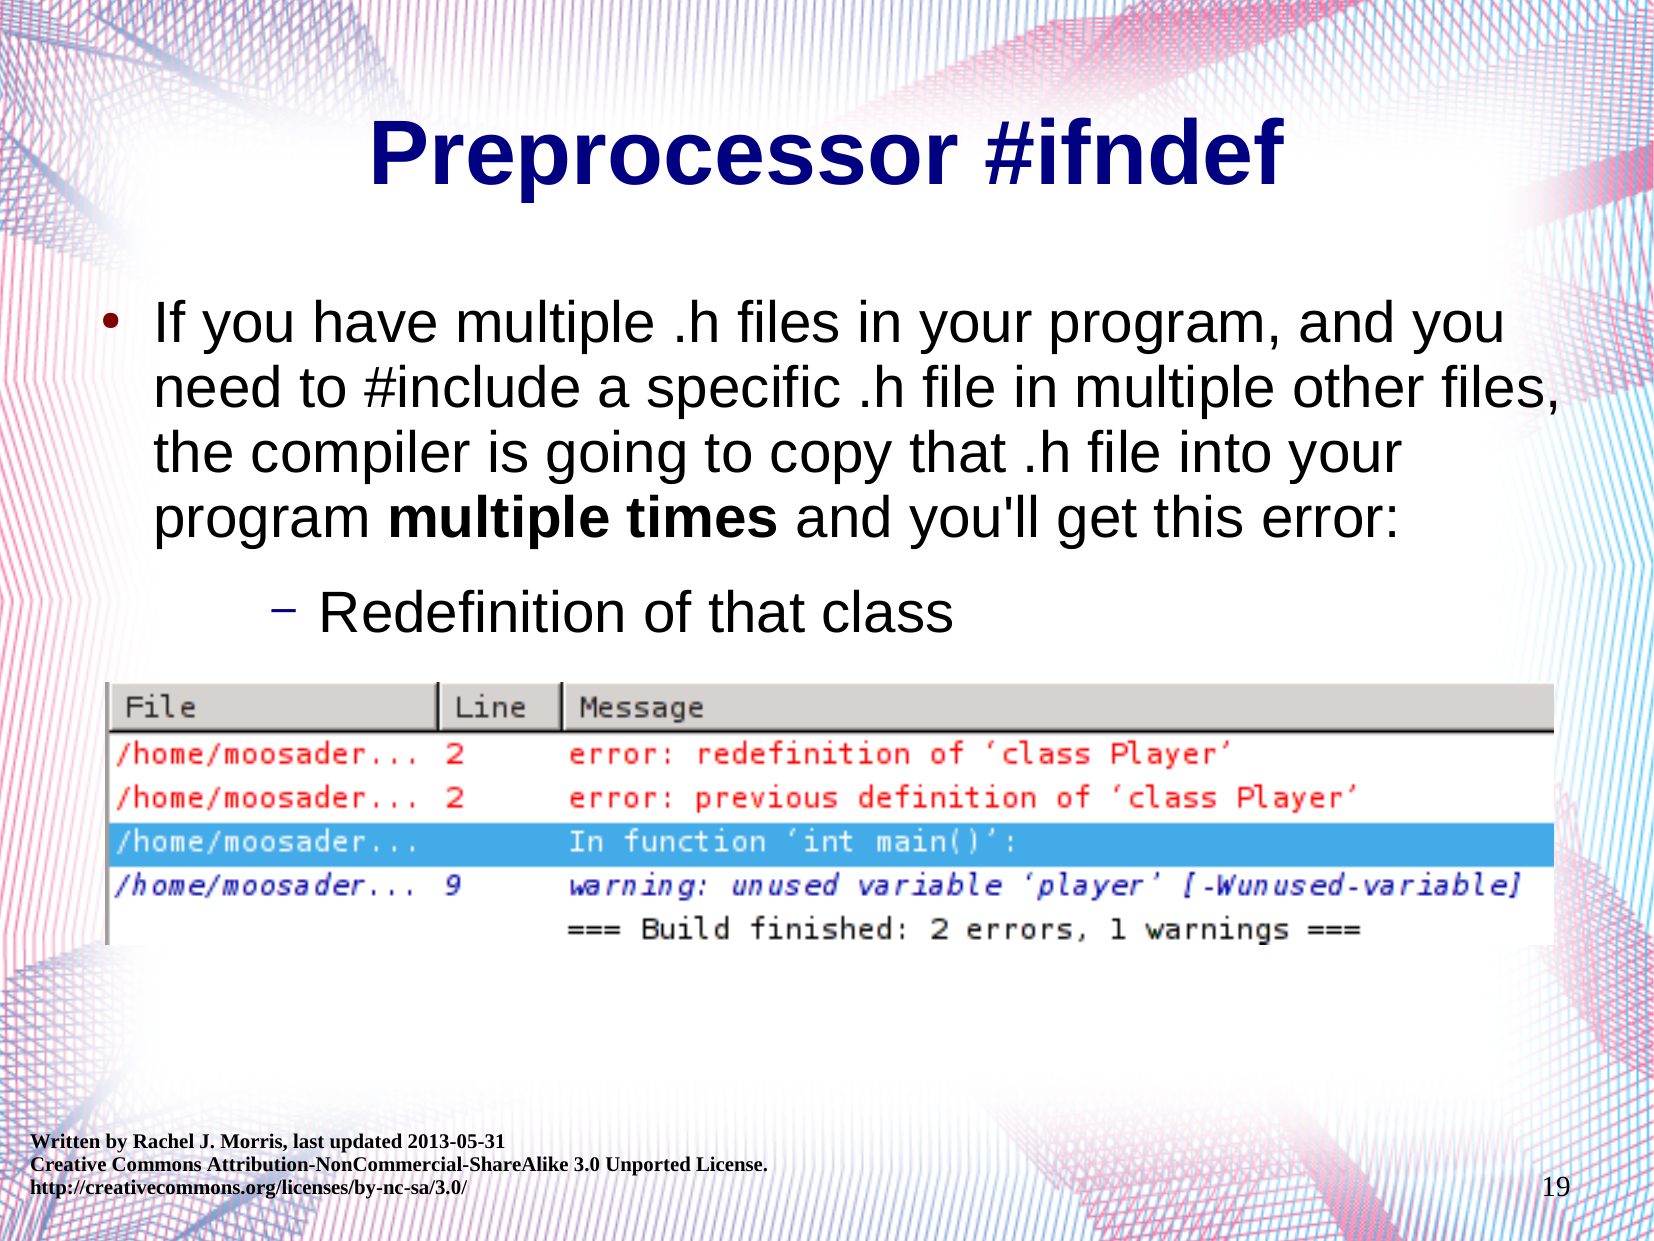

# Preprocessor #ifndef
If you have multiple .h files in your program, and you need to #include a specific .h file in multiple other files, the compiler is going to copy that .h file into your program multiple times and you'll get this error:
Redefinition of that class
19